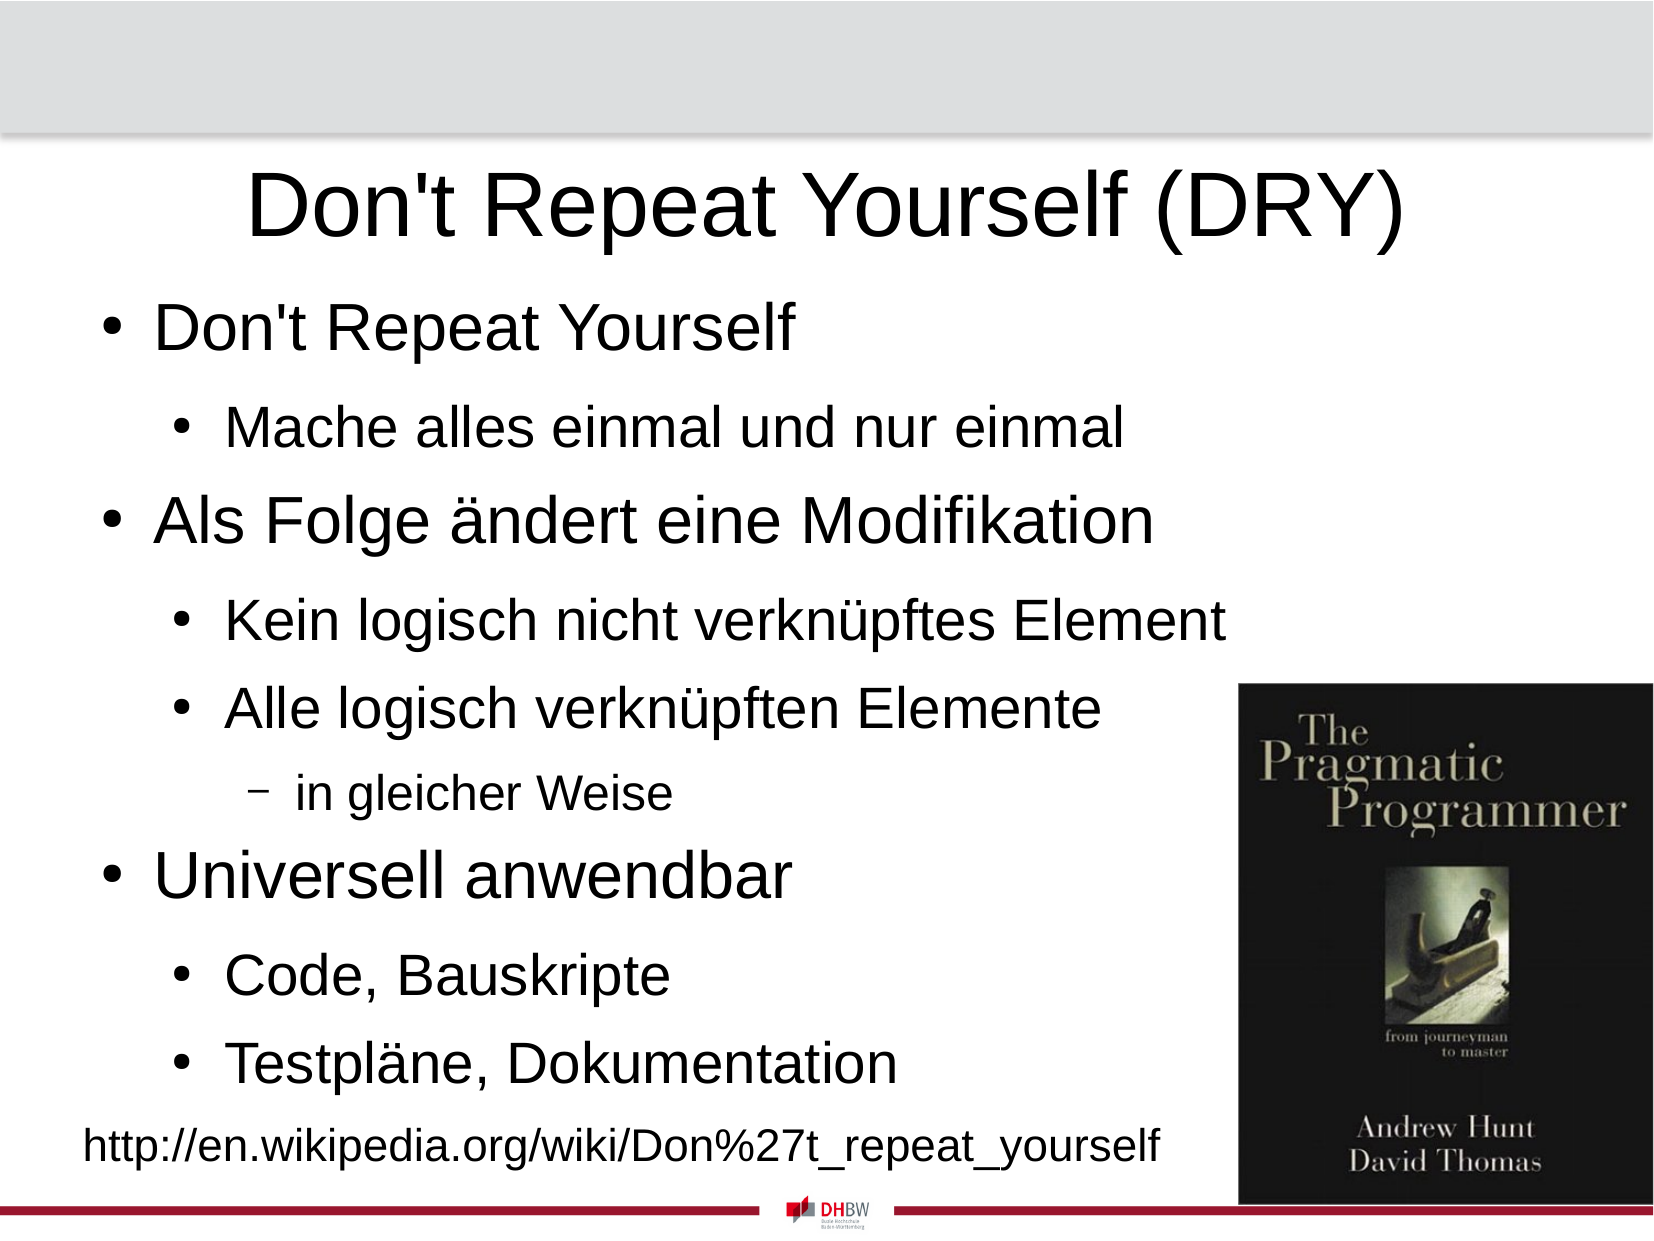

# Don't Repeat Yourself (DRY)
Don't Repeat Yourself
Mache alles einmal und nur einmal
Als Folge ändert eine Modifikation
Kein logisch nicht verknüpftes Element
Alle logisch verknüpften Elemente
in gleicher Weise
Universell anwendbar
Code, Bauskripte
Testpläne, Dokumentation
http://en.wikipedia.org/wiki/Don%27t_repeat_yourself